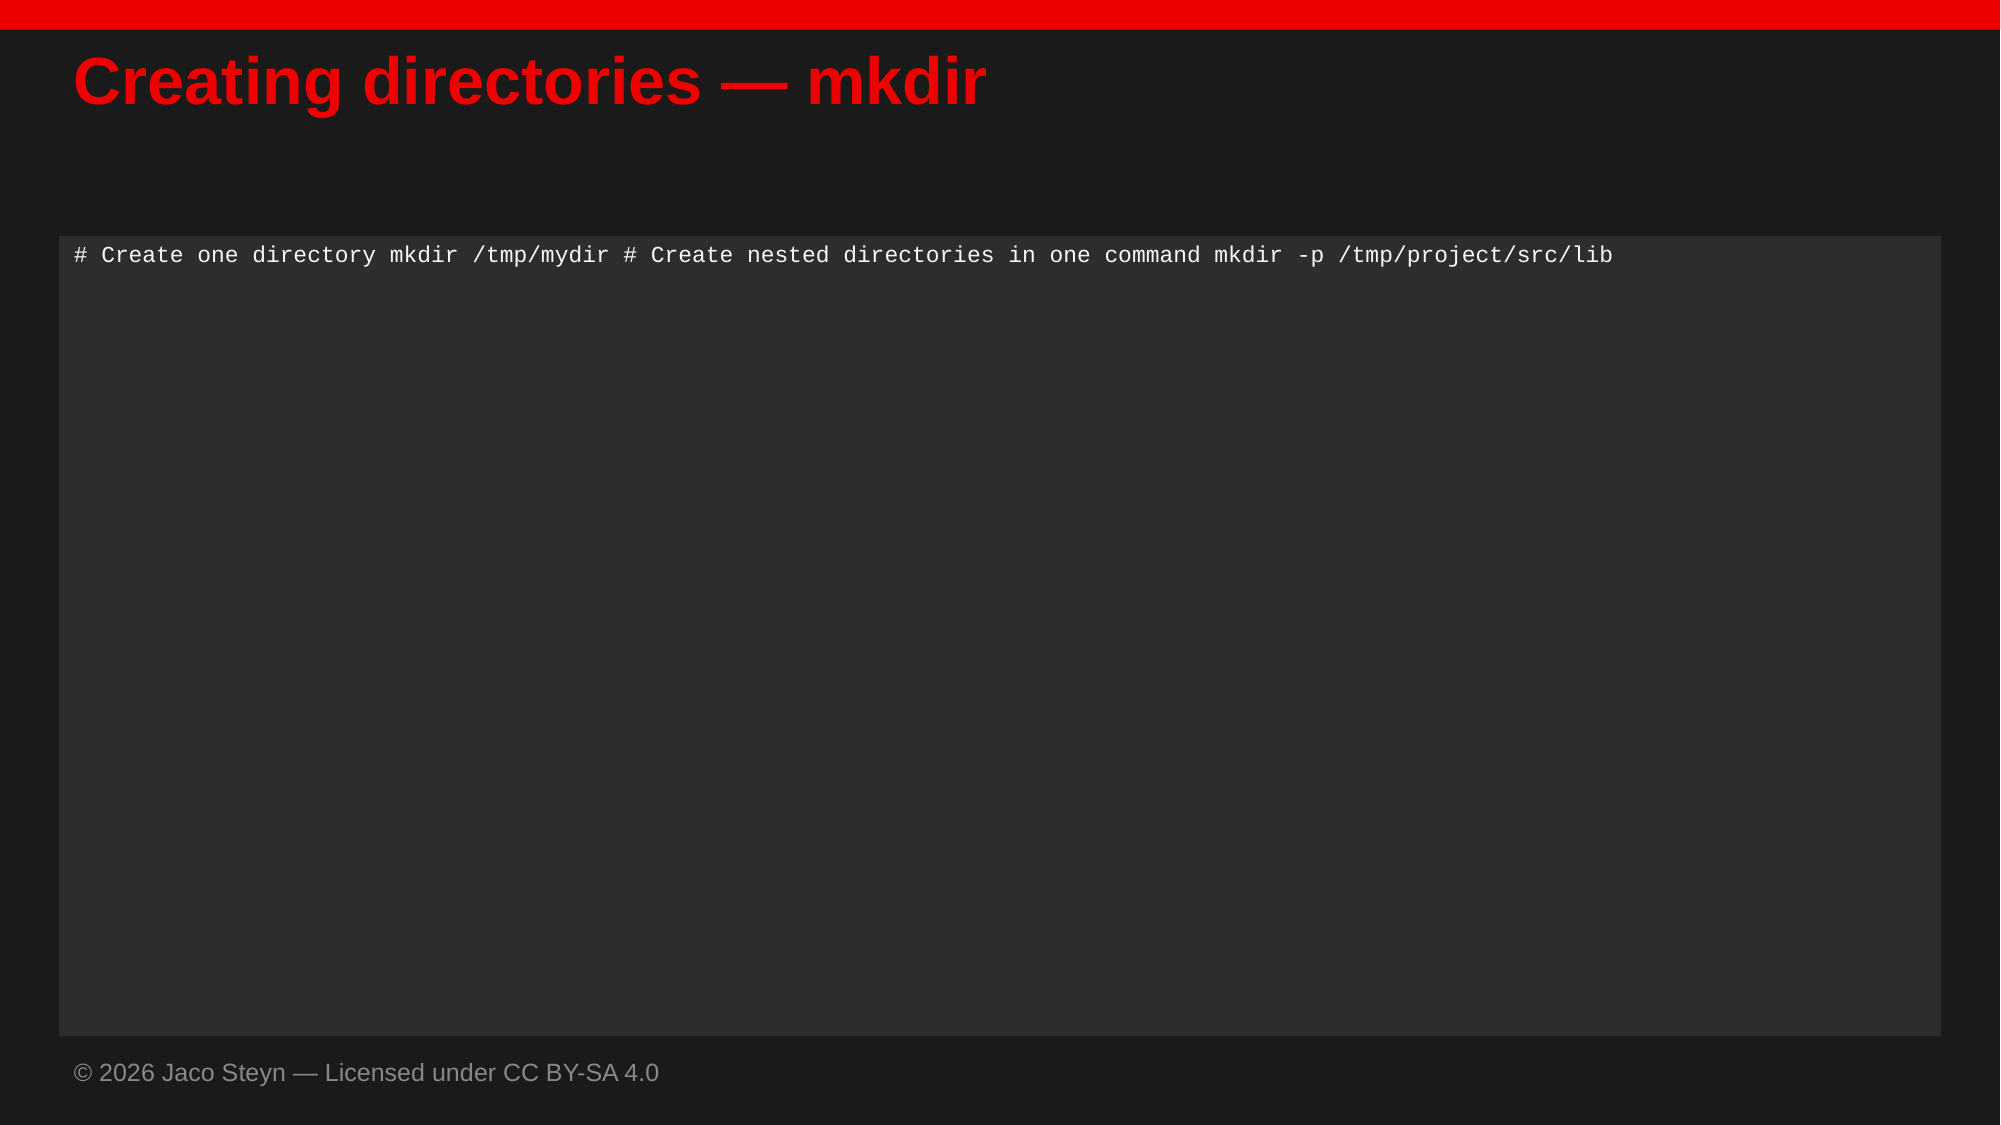

Creating directories — mkdir
# Create one directory mkdir /tmp/mydir # Create nested directories in one command mkdir -p /tmp/project/src/lib
© 2026 Jaco Steyn — Licensed under CC BY-SA 4.0